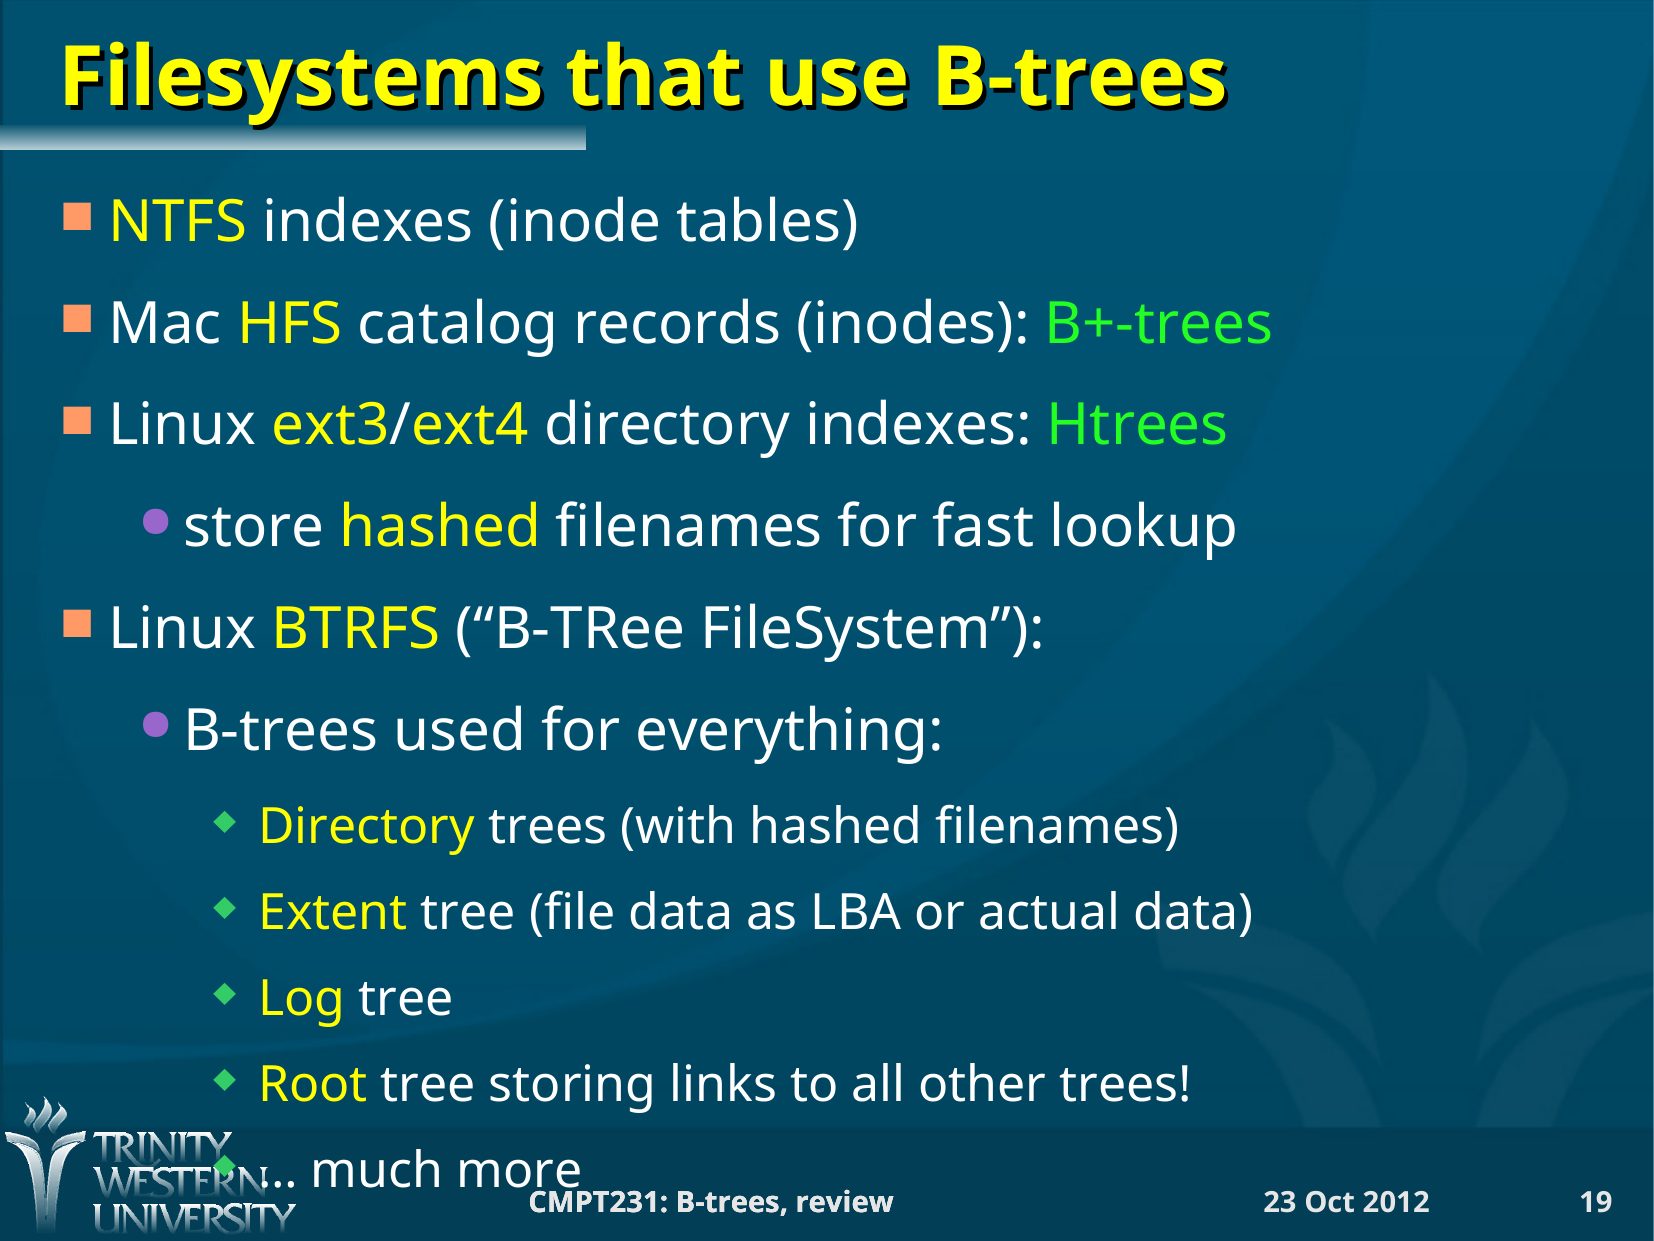

# Filesystems that use B-trees
NTFS indexes (inode tables)
Mac HFS catalog records (inodes): B+-trees
Linux ext3/ext4 directory indexes: Htrees
store hashed filenames for fast lookup
Linux BTRFS (“B-TRee FileSystem”):
B-trees used for everything:
Directory trees (with hashed filenames)
Extent tree (file data as LBA or actual data)
Log tree
Root tree storing links to all other trees!
… much more
CMPT231: B-trees, review
23 Oct 2012
19